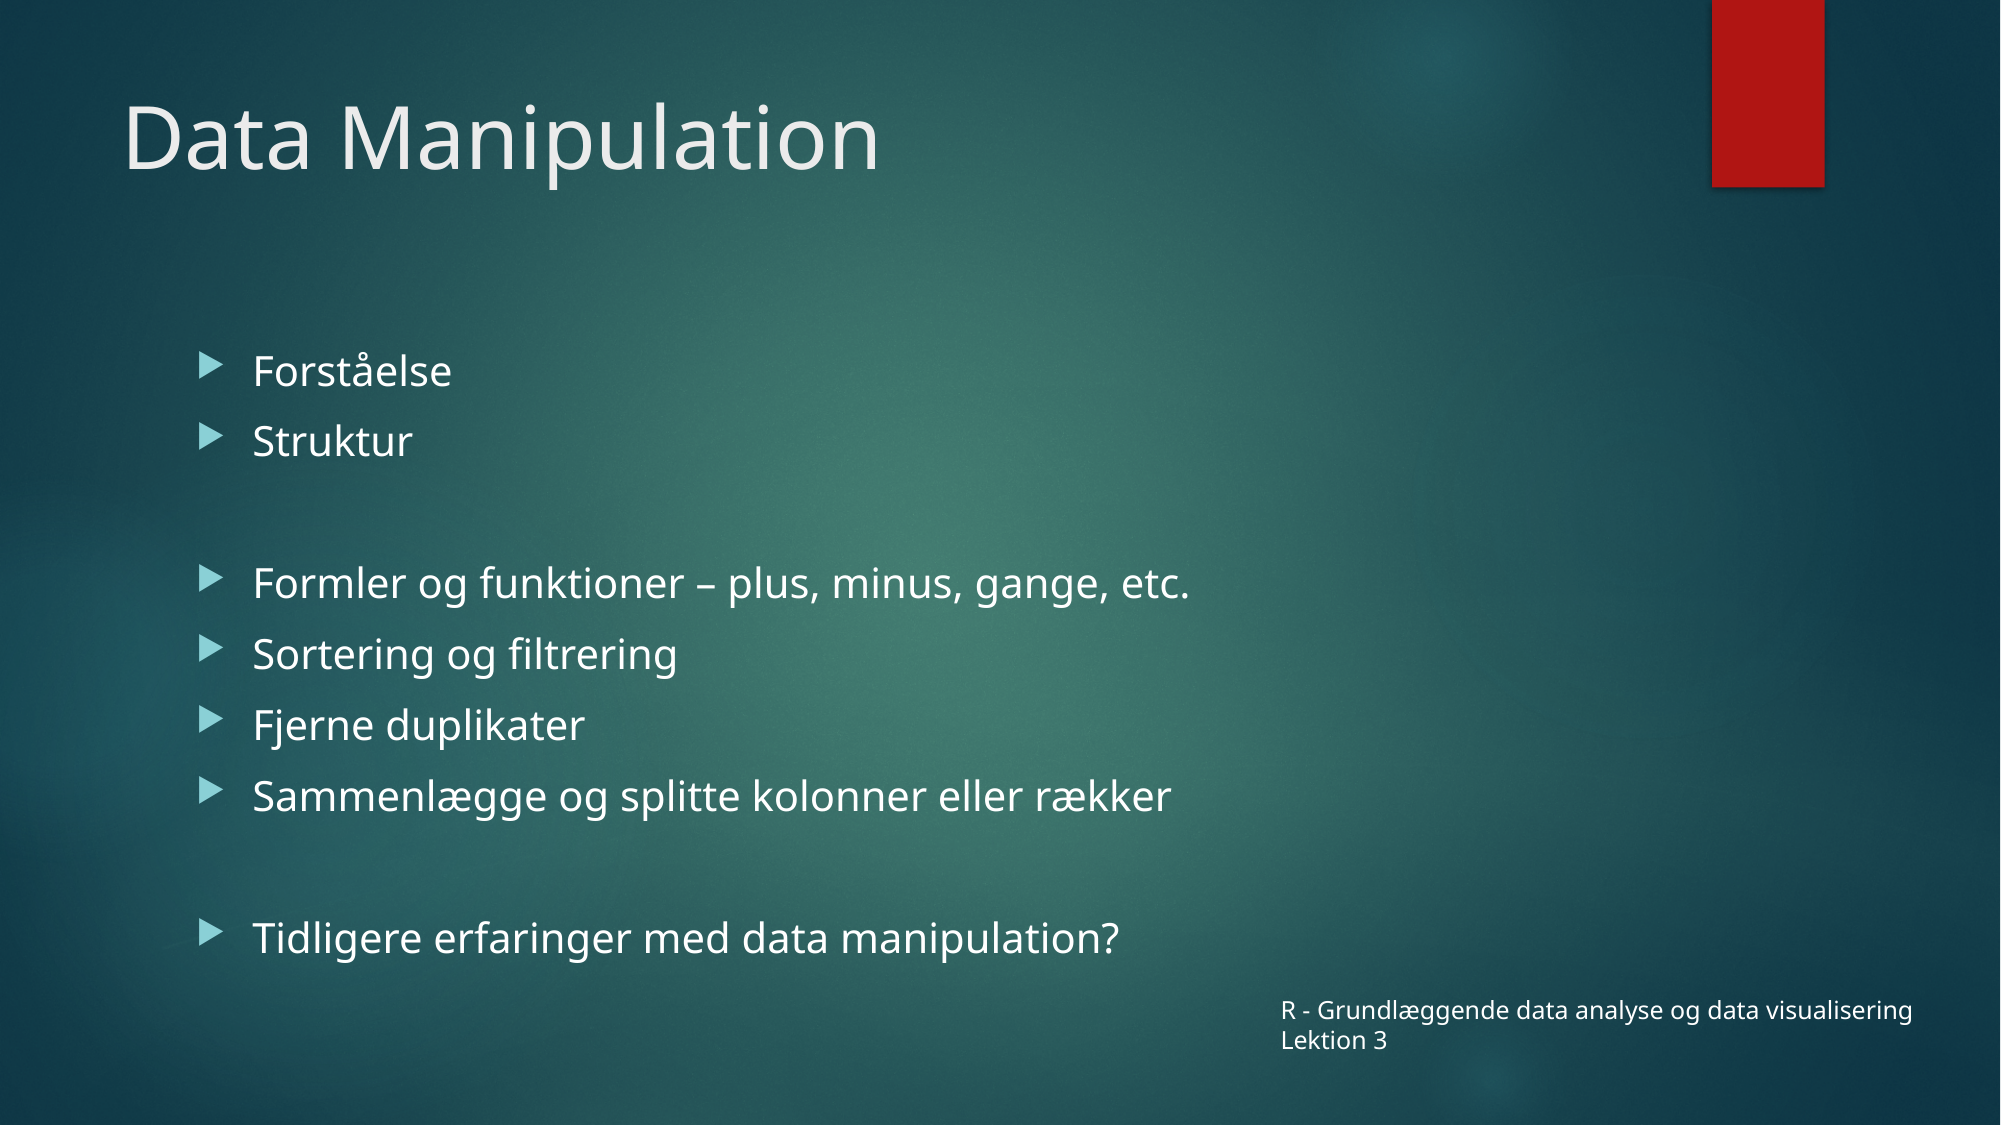

# Data Manipulation
Forståelse
Struktur
Formler og funktioner – plus, minus, gange, etc.
Sortering og filtrering
Fjerne duplikater
Sammenlægge og splitte kolonner eller rækker
Tidligere erfaringer med data manipulation?
R - Grundlæggende data analyse og data visualisering Lektion 3